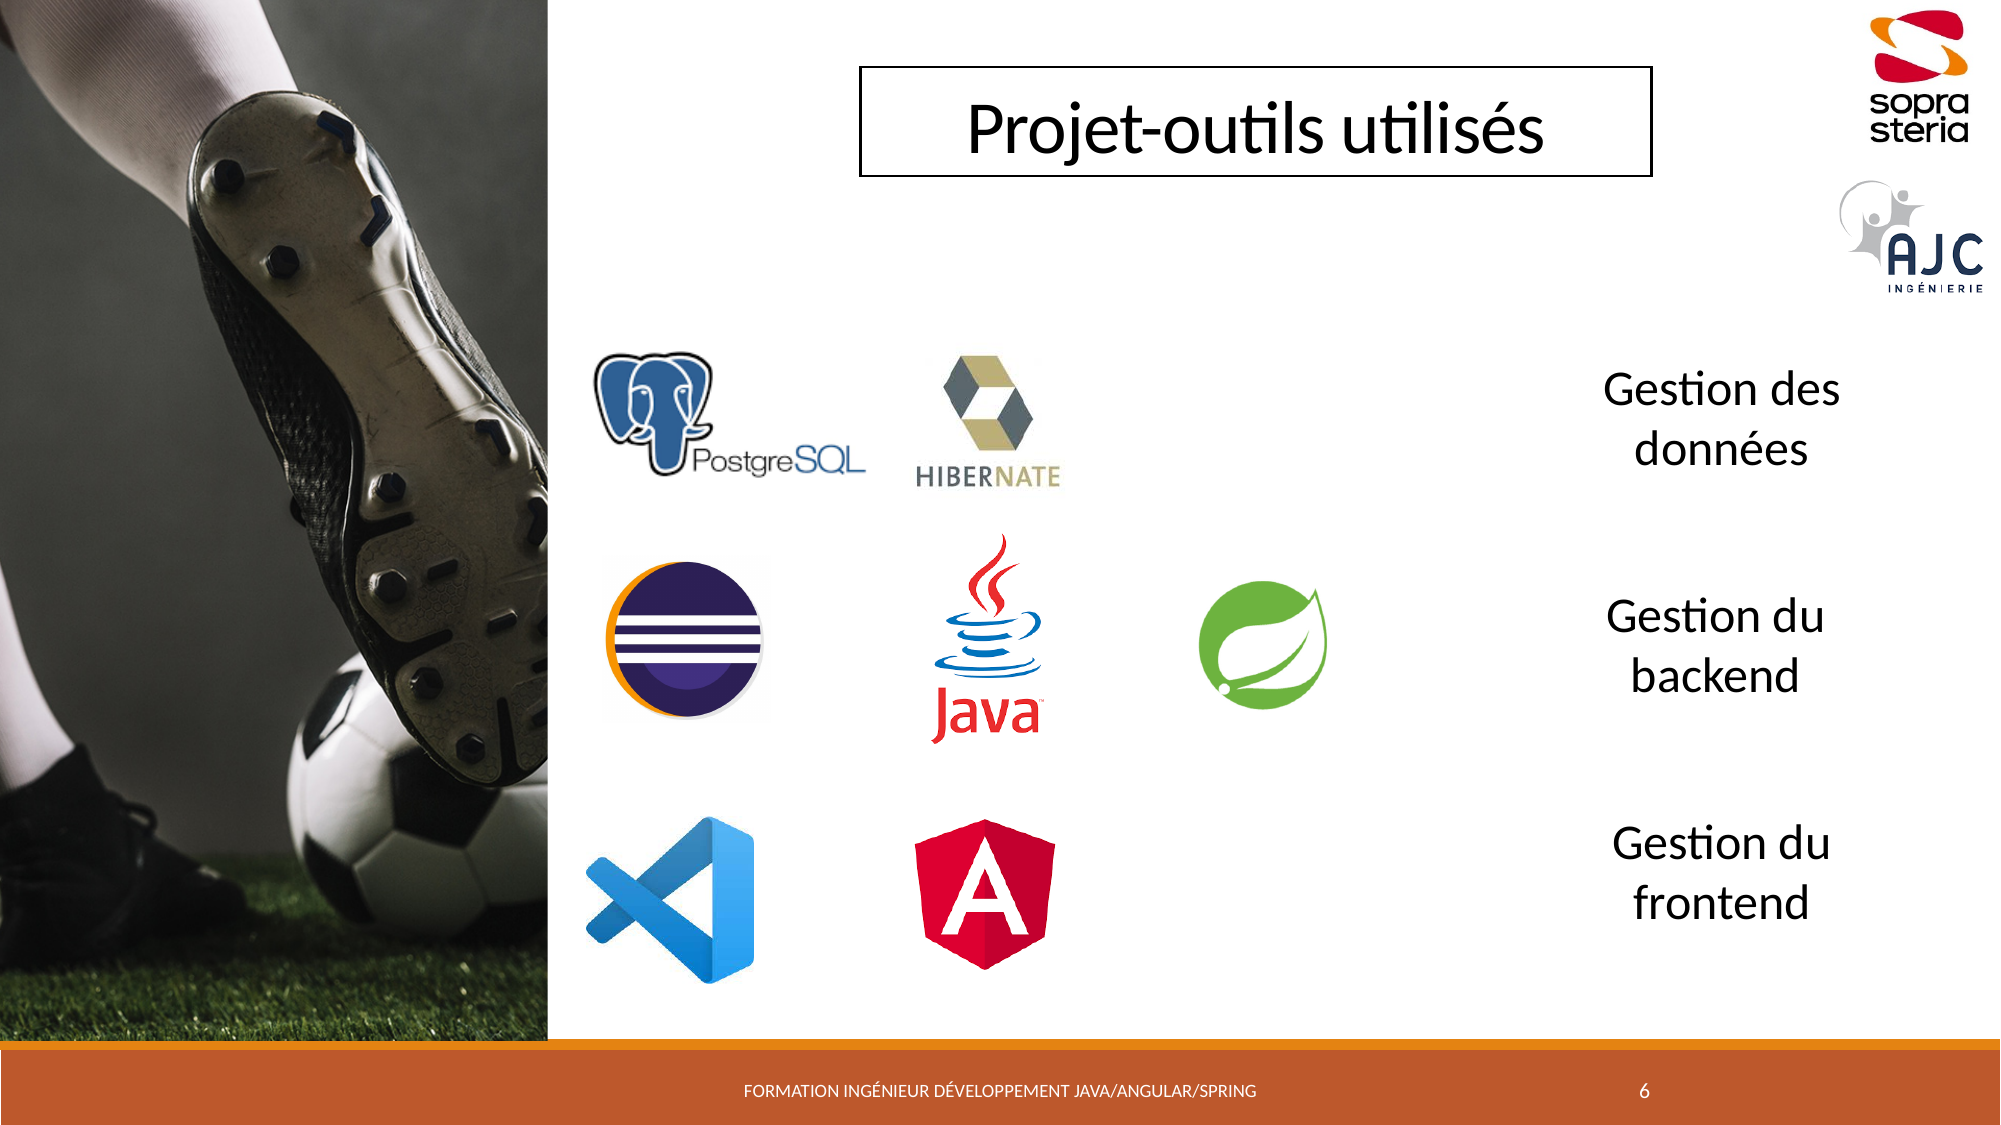

# Projet-outils utilisés
Gestion des données
Gestion du backend
Gestion du frontend
Formation Ingénieur Développement JAVA/ANGULAR/SPRING